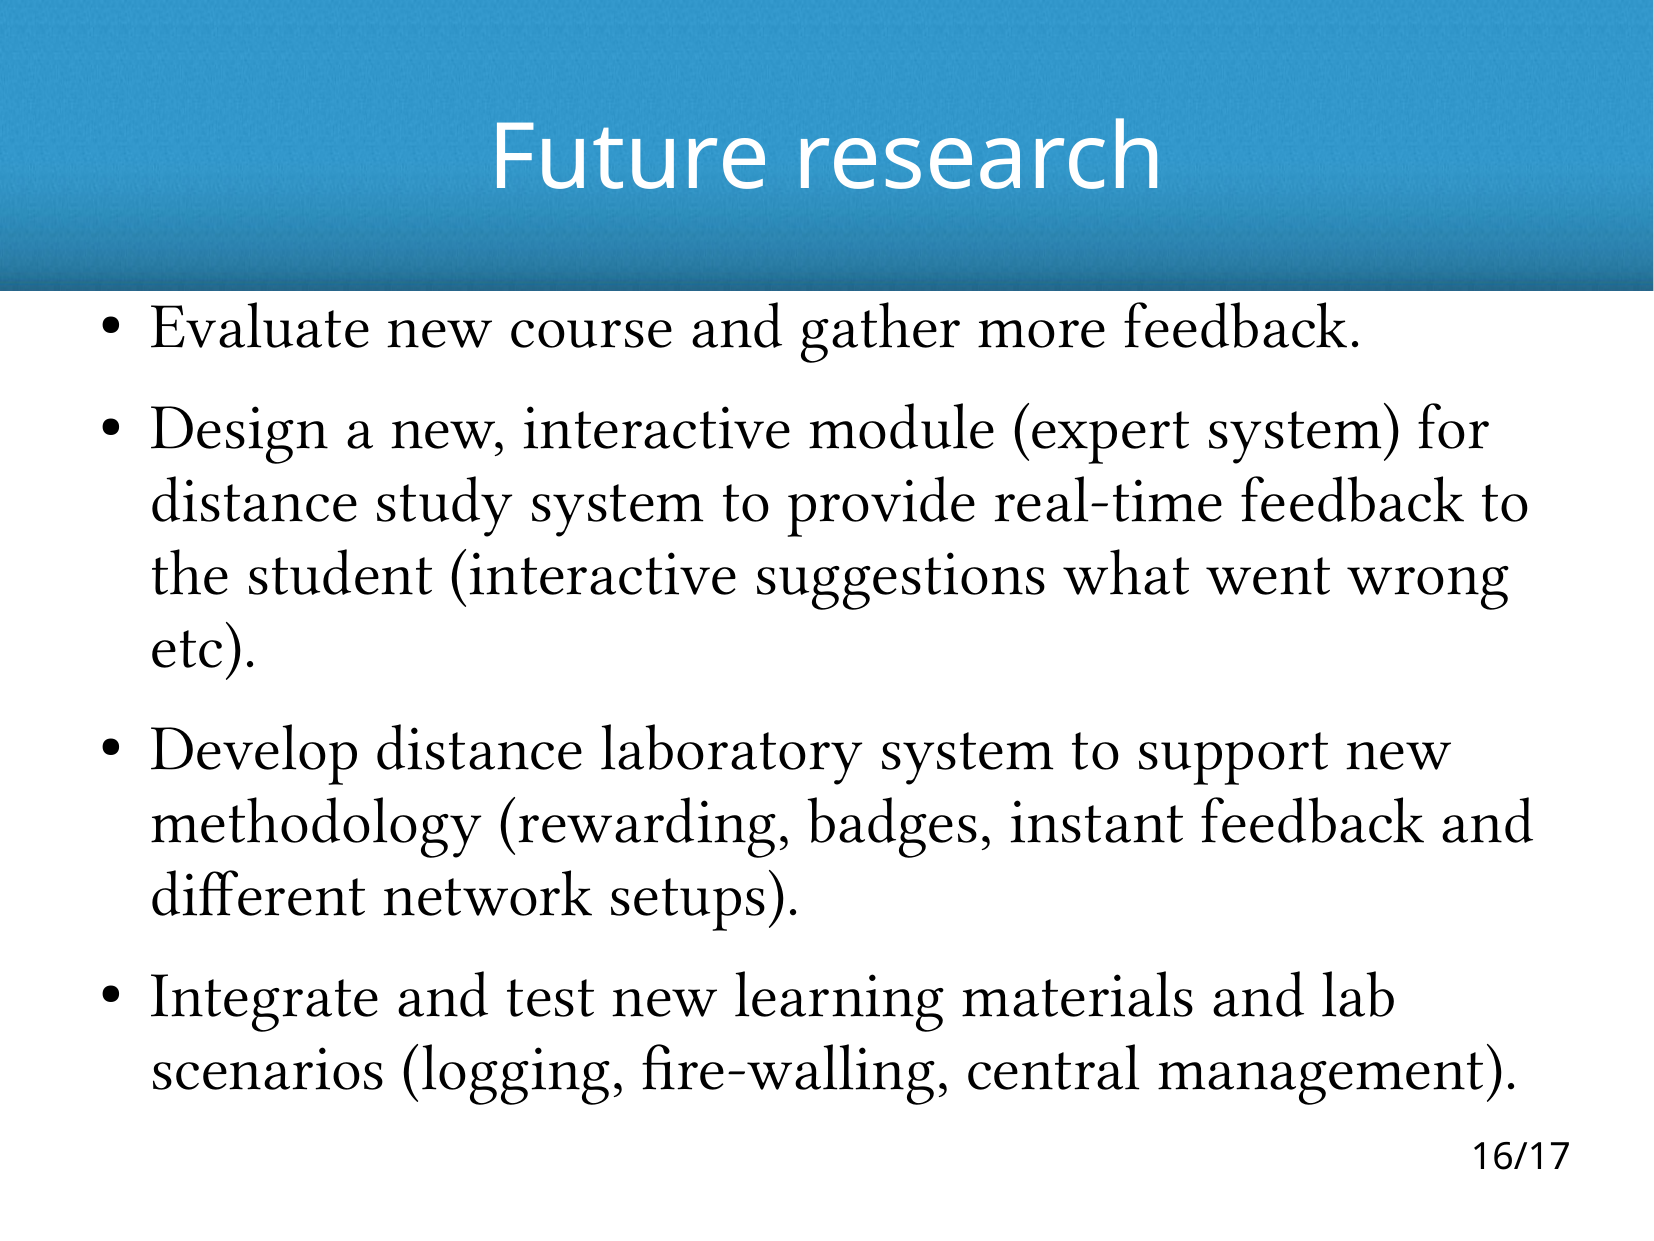

# Future research
Evaluate new course and gather more feedback.
Design a new, interactive module (expert system) for distance study system to provide real-time feedback to the student (interactive suggestions what went wrong etc).
Develop distance laboratory system to support new methodology (rewarding, badges, instant feedback and different network setups).
Integrate and test new learning materials and lab scenarios (logging, fire-walling, central management).
16